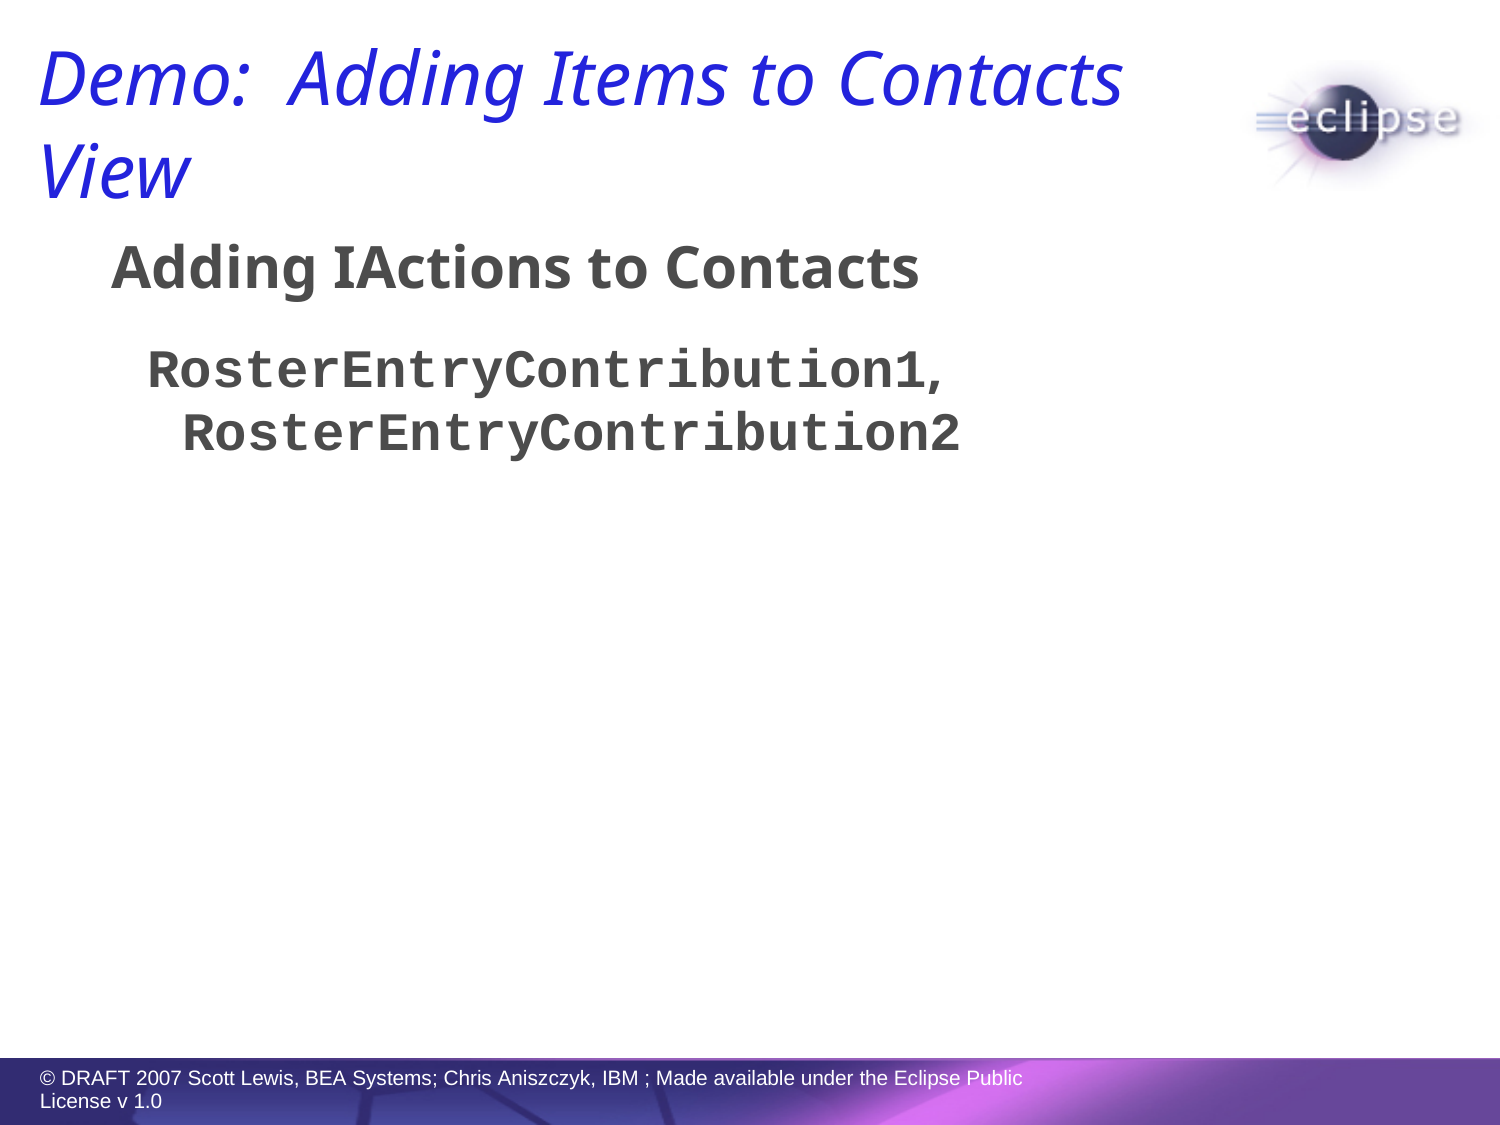

# Demo: Adding Items to Contacts View
Adding IActions to Contacts
RosterEntryContribution1, RosterEntryContribution2